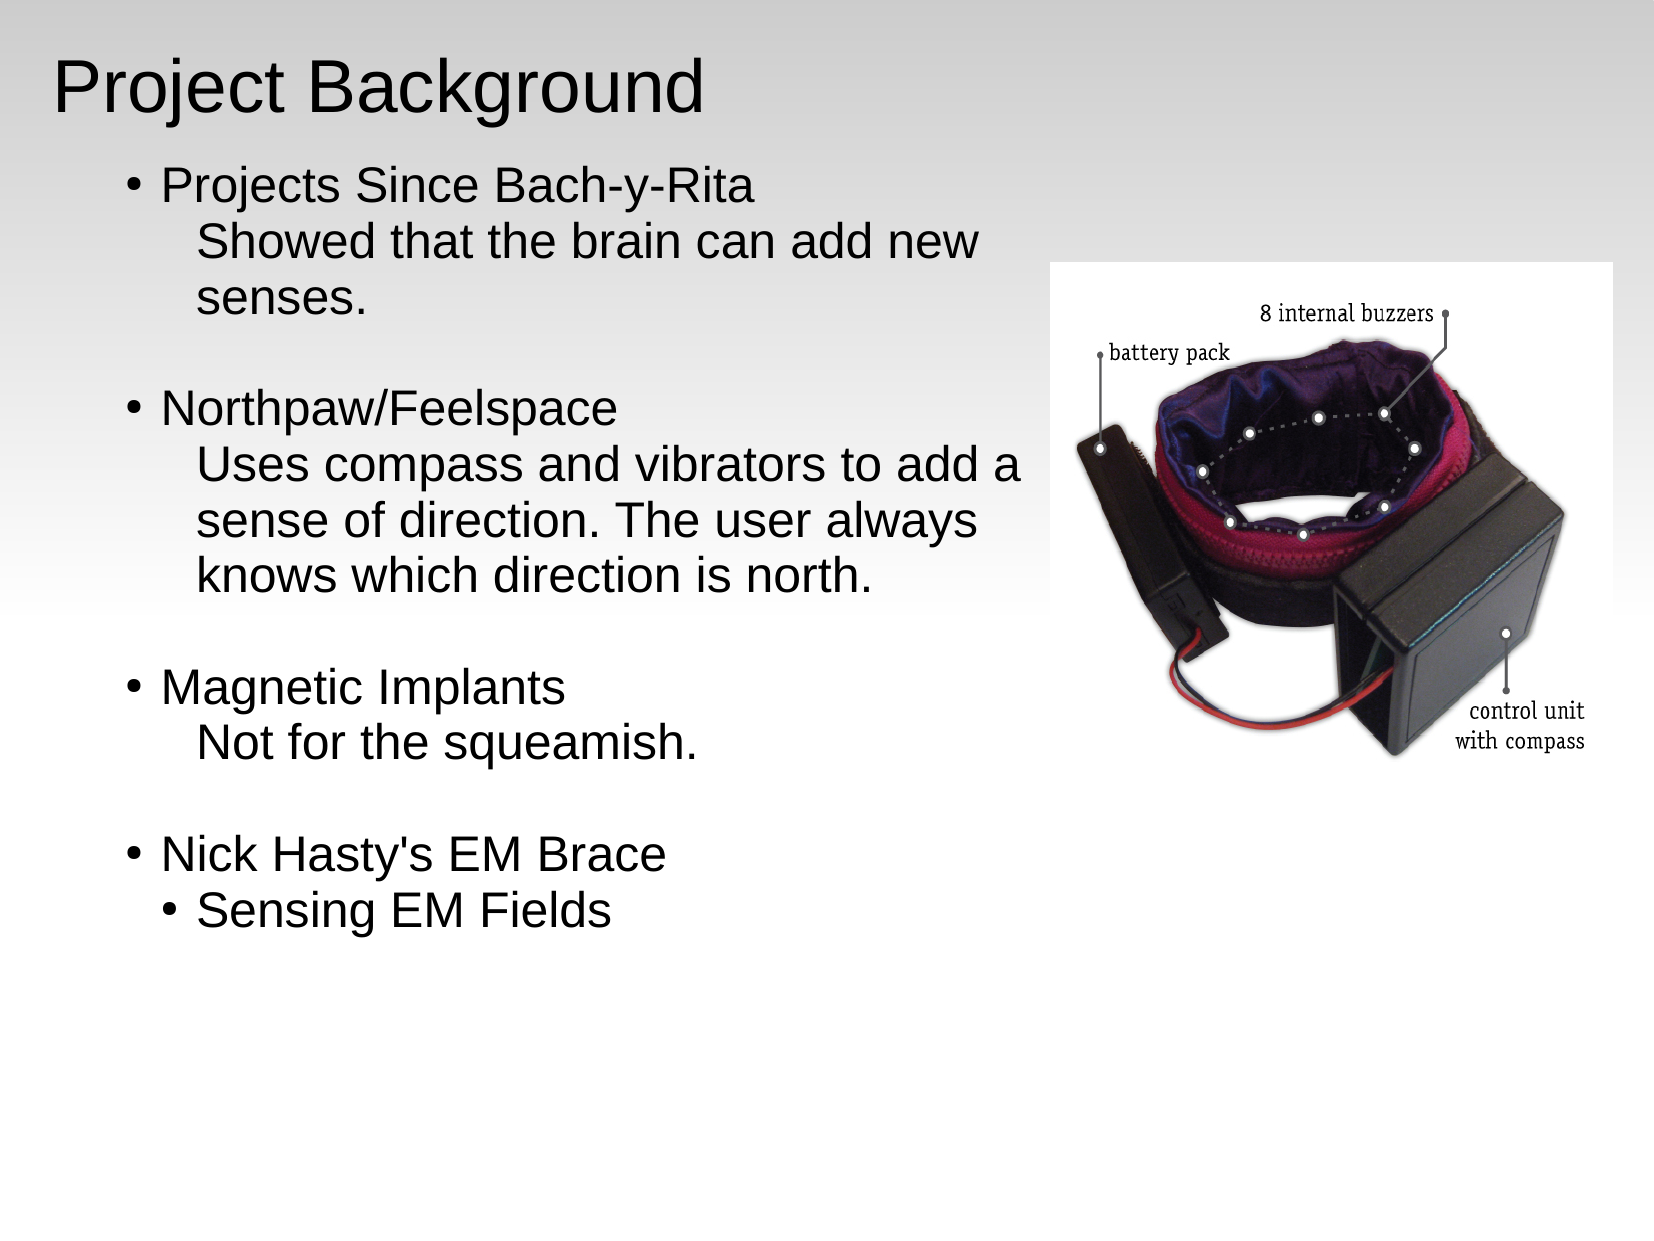

Project Background
Projects Since Bach-y-Rita
Showed that the brain can add new senses.
Northpaw/Feelspace
Uses compass and vibrators to add a sense of direction. The user always knows which direction is north.
Magnetic Implants
Not for the squeamish.
Nick Hasty's EM Brace
Sensing EM Fields